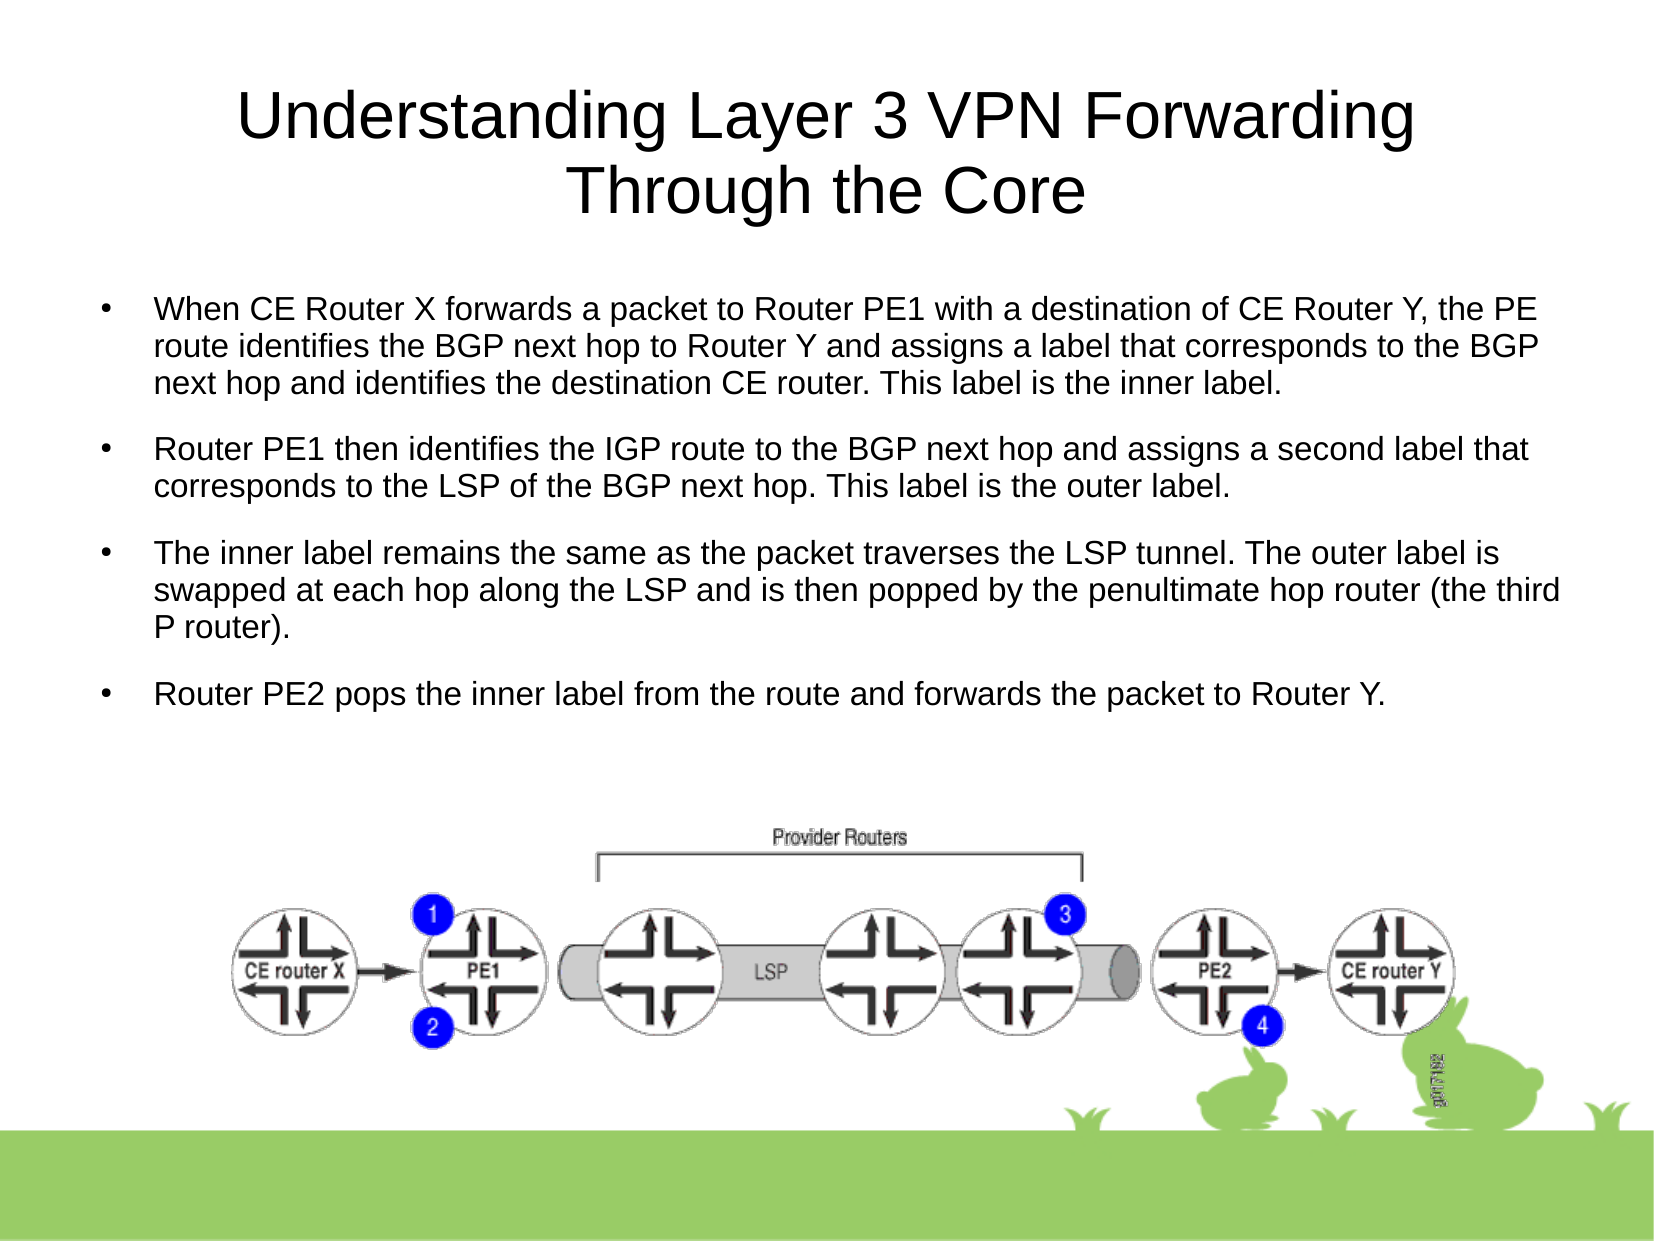

# Understanding Layer 3 VPN Forwarding Through the Core
When CE Router X forwards a packet to Router PE1 with a destination of CE Router Y, the PE route identifies the BGP next hop to Router Y and assigns a label that corresponds to the BGP next hop and identifies the destination CE router. This label is the inner label.
Router PE1 then identifies the IGP route to the BGP next hop and assigns a second label that corresponds to the LSP of the BGP next hop. This label is the outer label.
The inner label remains the same as the packet traverses the LSP tunnel. The outer label is swapped at each hop along the LSP and is then popped by the penultimate hop router (the third P router).
Router PE2 pops the inner label from the route and forwards the packet to Router Y.